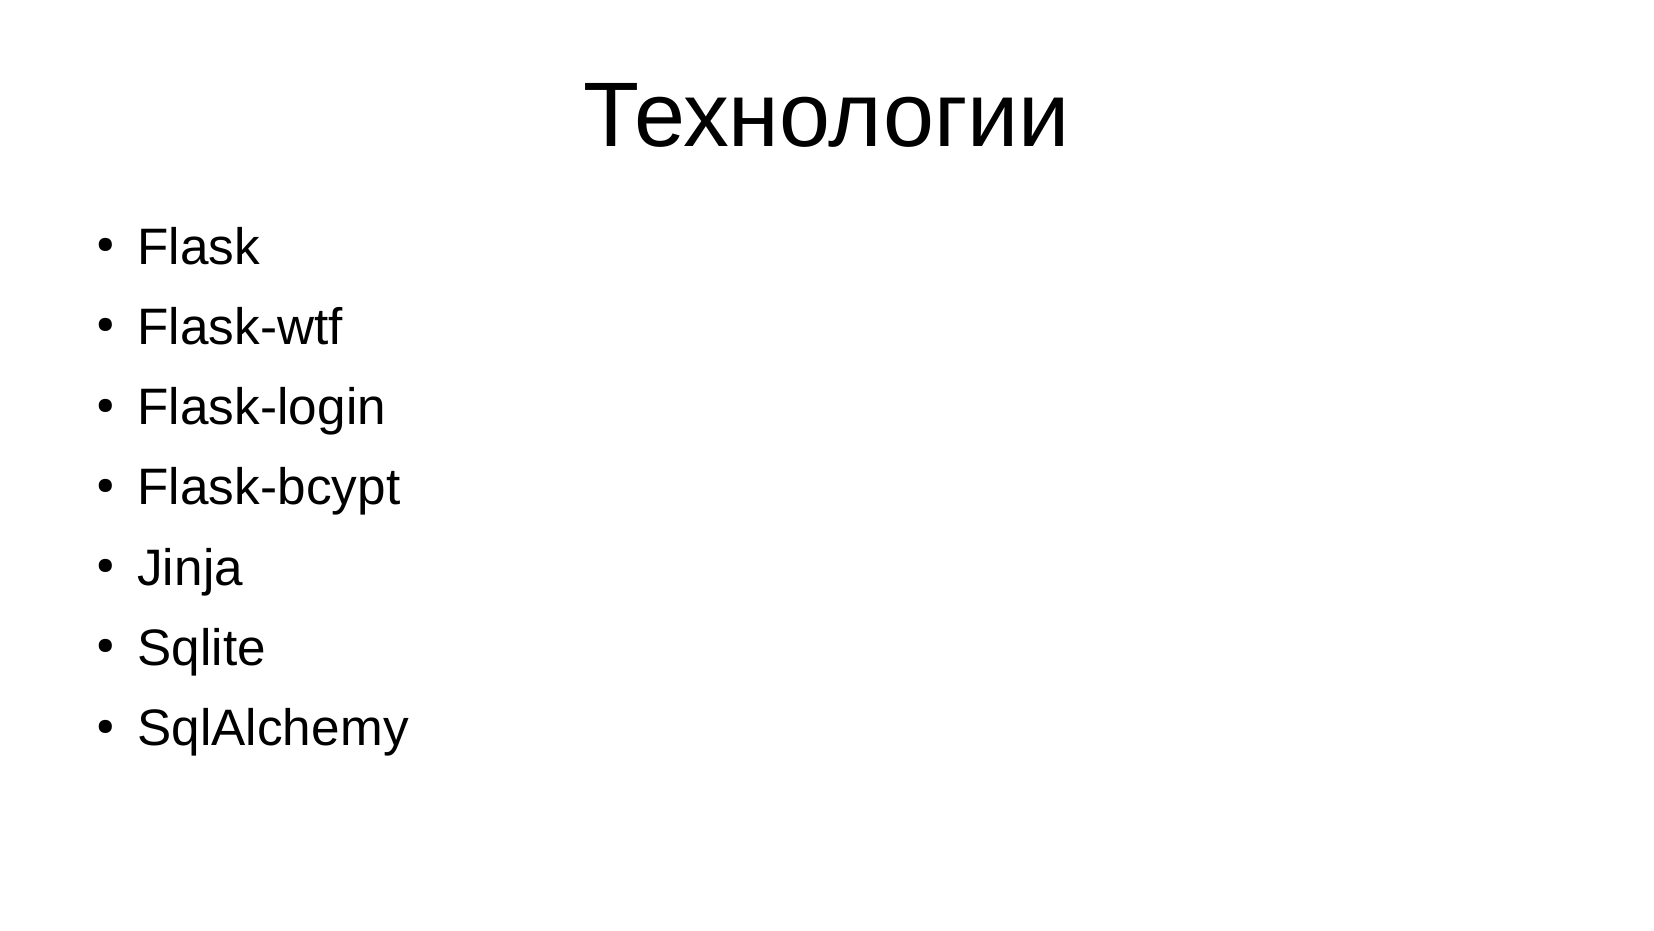

# Технологии
Flask
Flask-wtf
Flask-login
Flask-bcypt
Jinja
Sqlite
SqlAlchemy